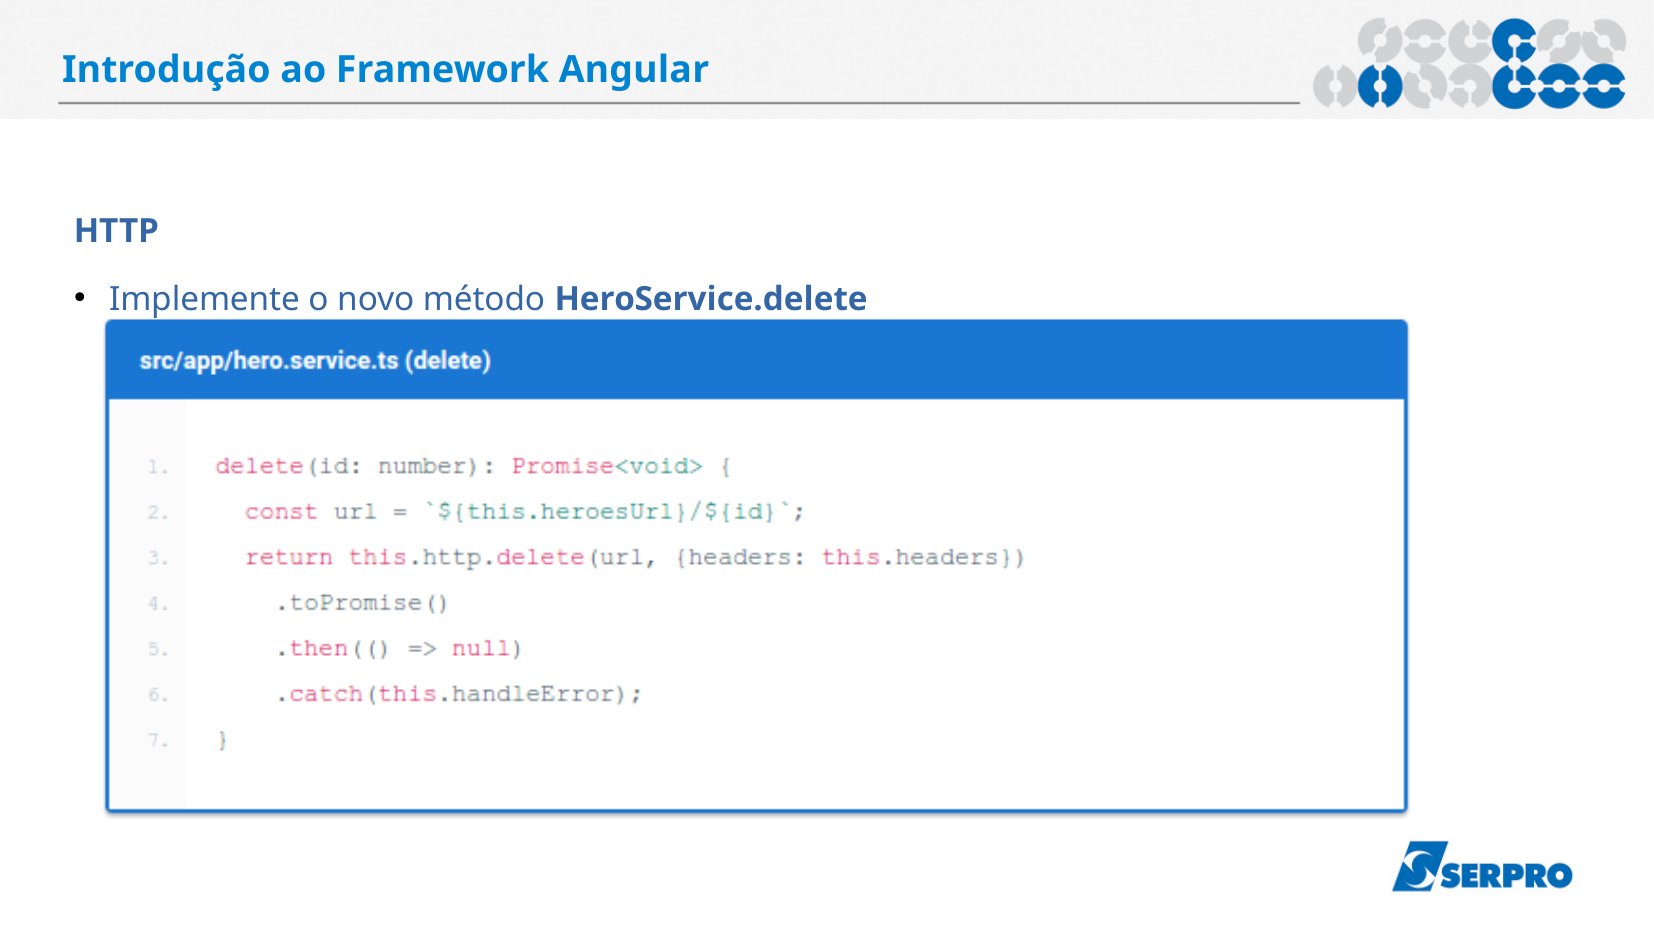

Introdução ao Framework Angular
HTTP
Implemente o novo método HeroService.delete